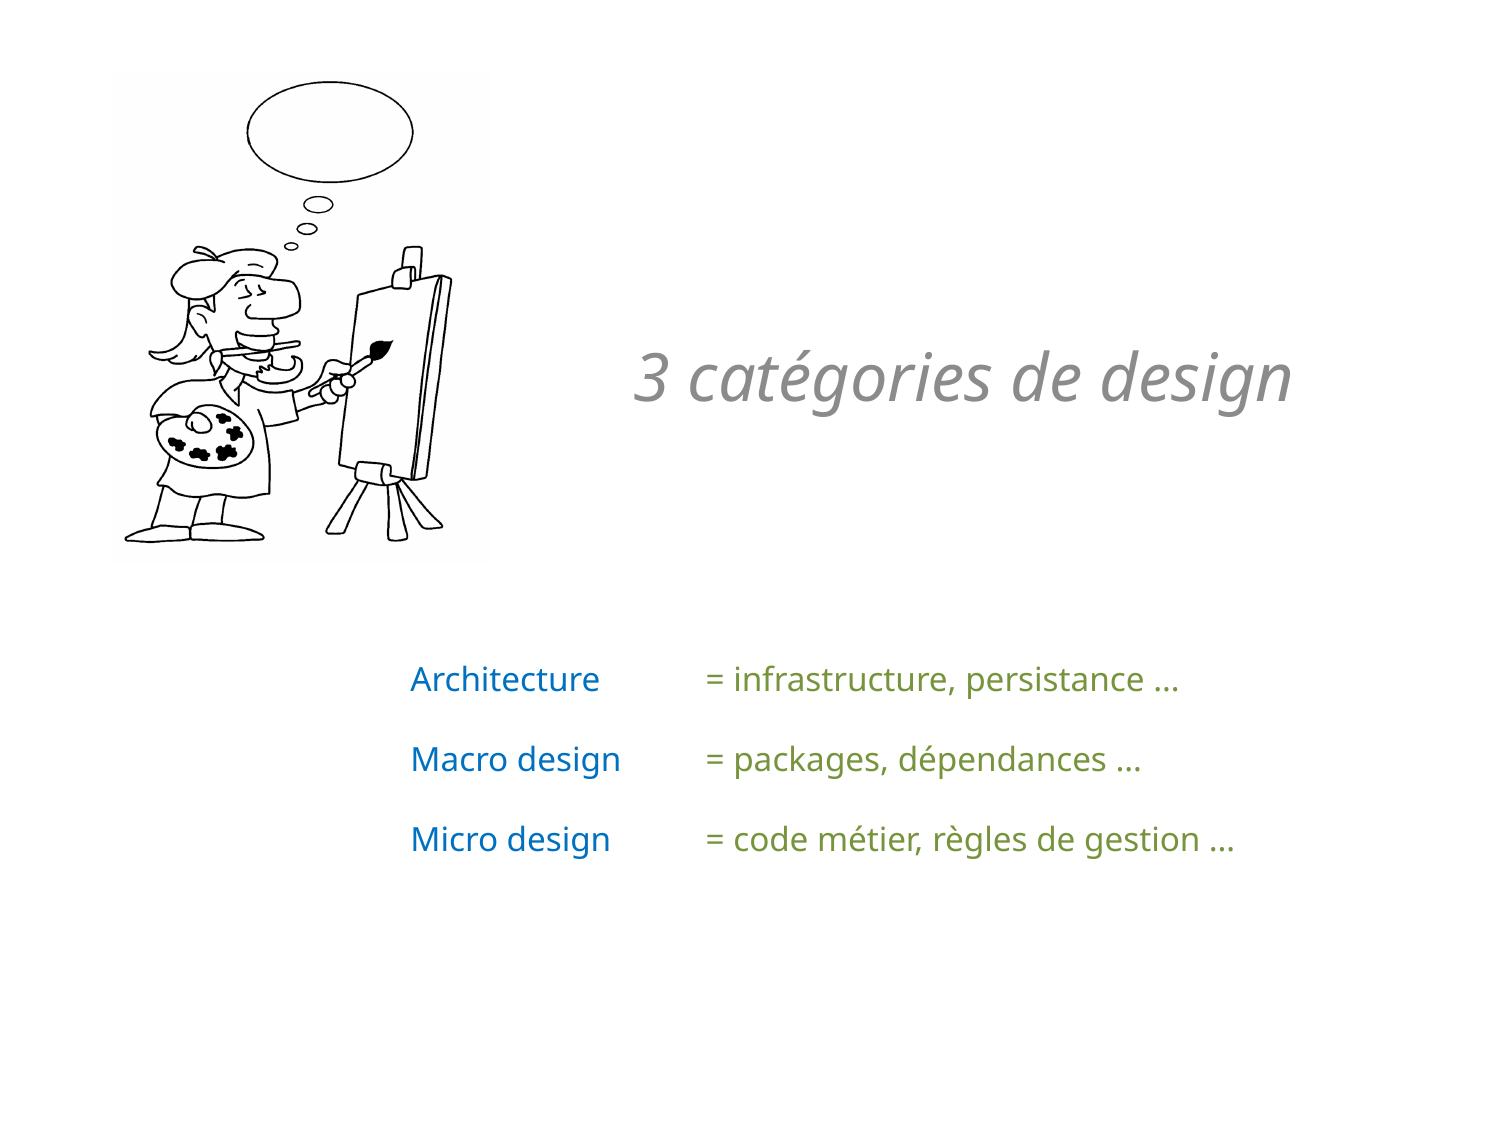

3 catégories de design
Architecture
Macro design
Micro design
= infrastructure, persistance …
= packages, dépendances …
= code métier, règles de gestion …